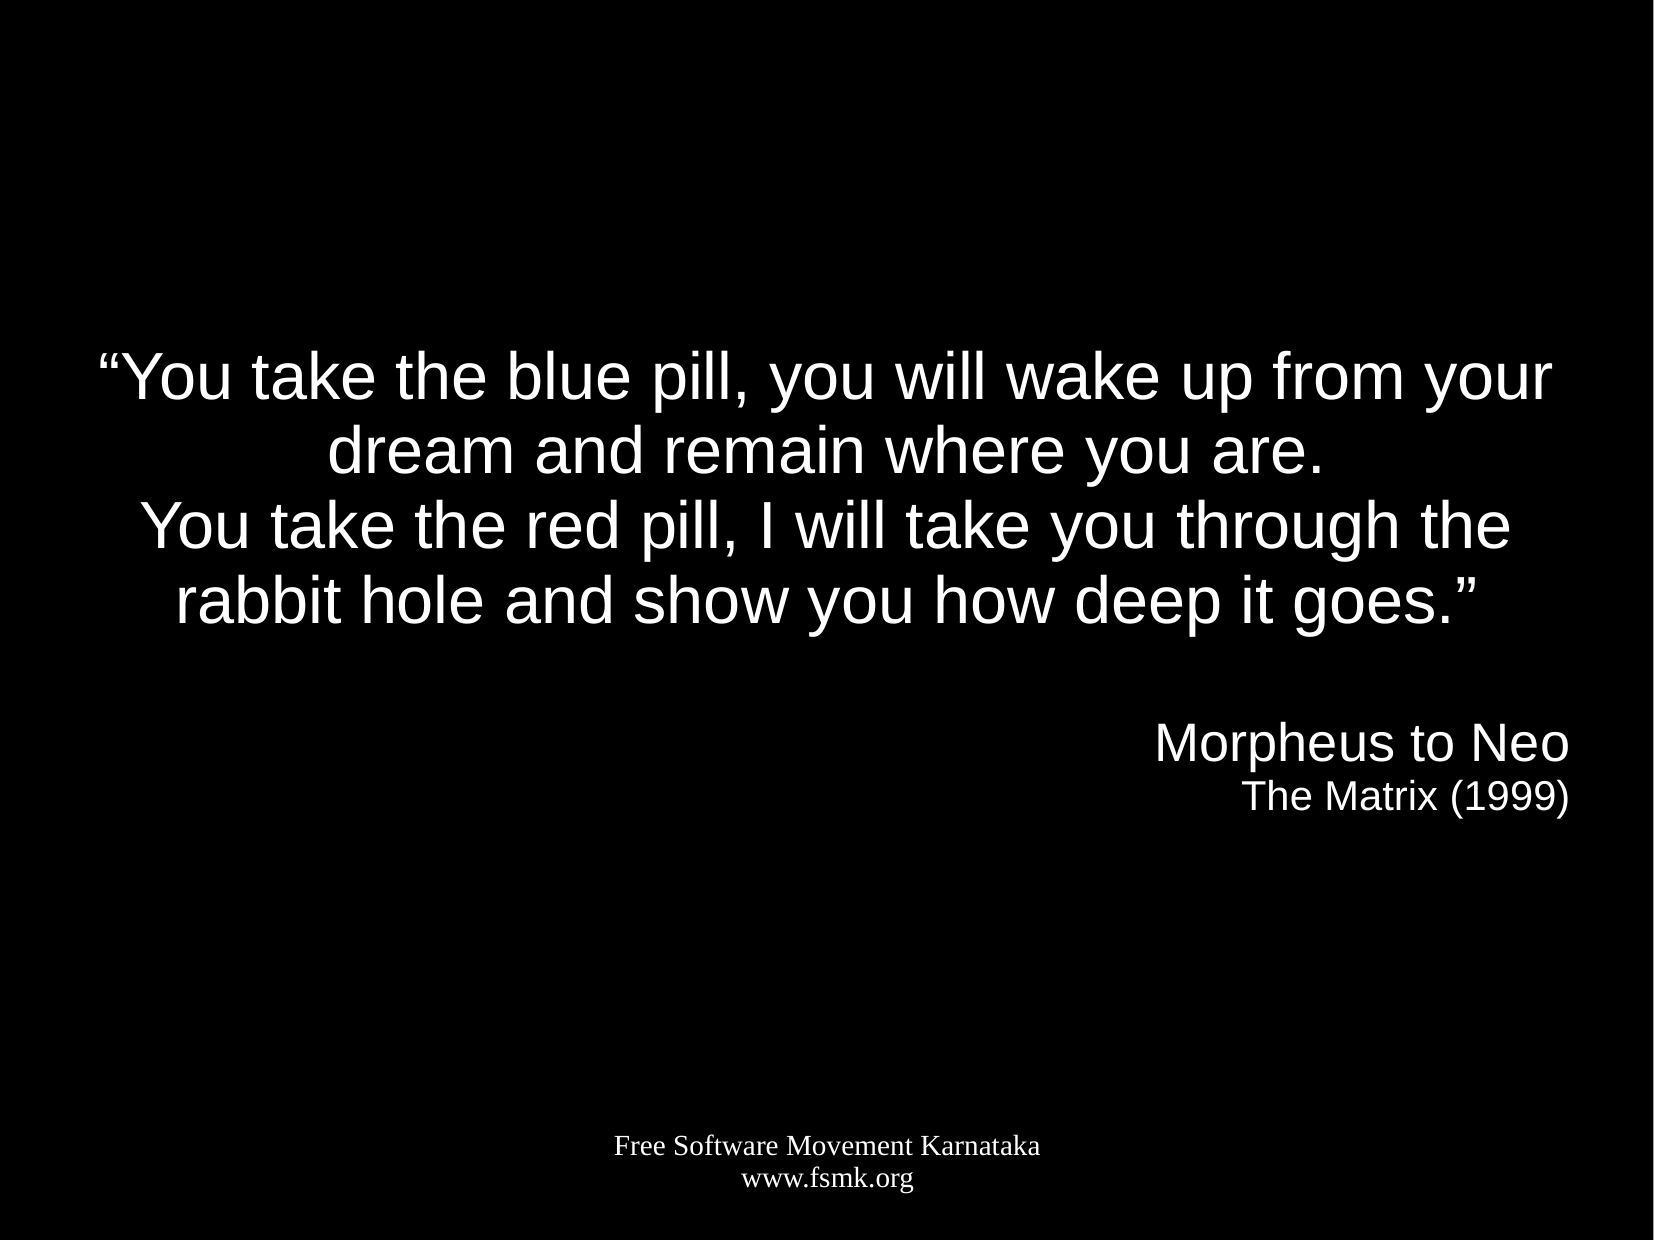

# “You take the blue pill, you will wake up from your dream and remain where you are.
You take the red pill, I will take you through the rabbit hole and show you how deep it goes.”
Morpheus to Neo
								The Matrix (1999)